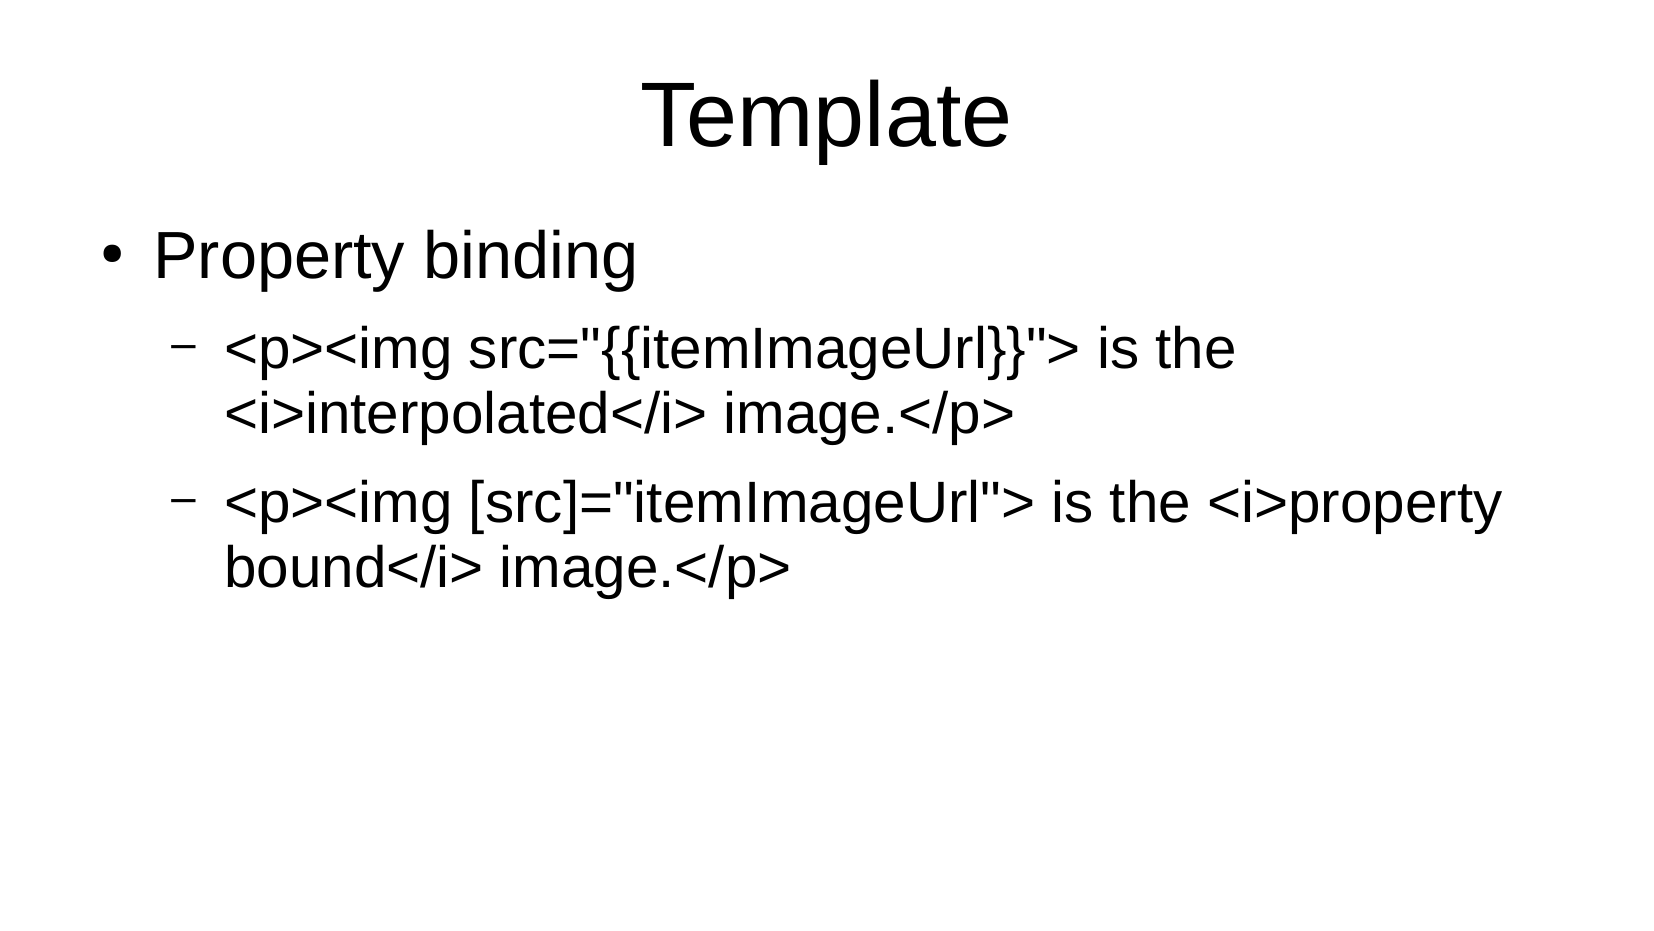

# Template
Property binding
<p><img src="{{itemImageUrl}}"> is the <i>interpolated</i> image.</p>
<p><img [src]="itemImageUrl"> is the <i>property bound</i> image.</p>